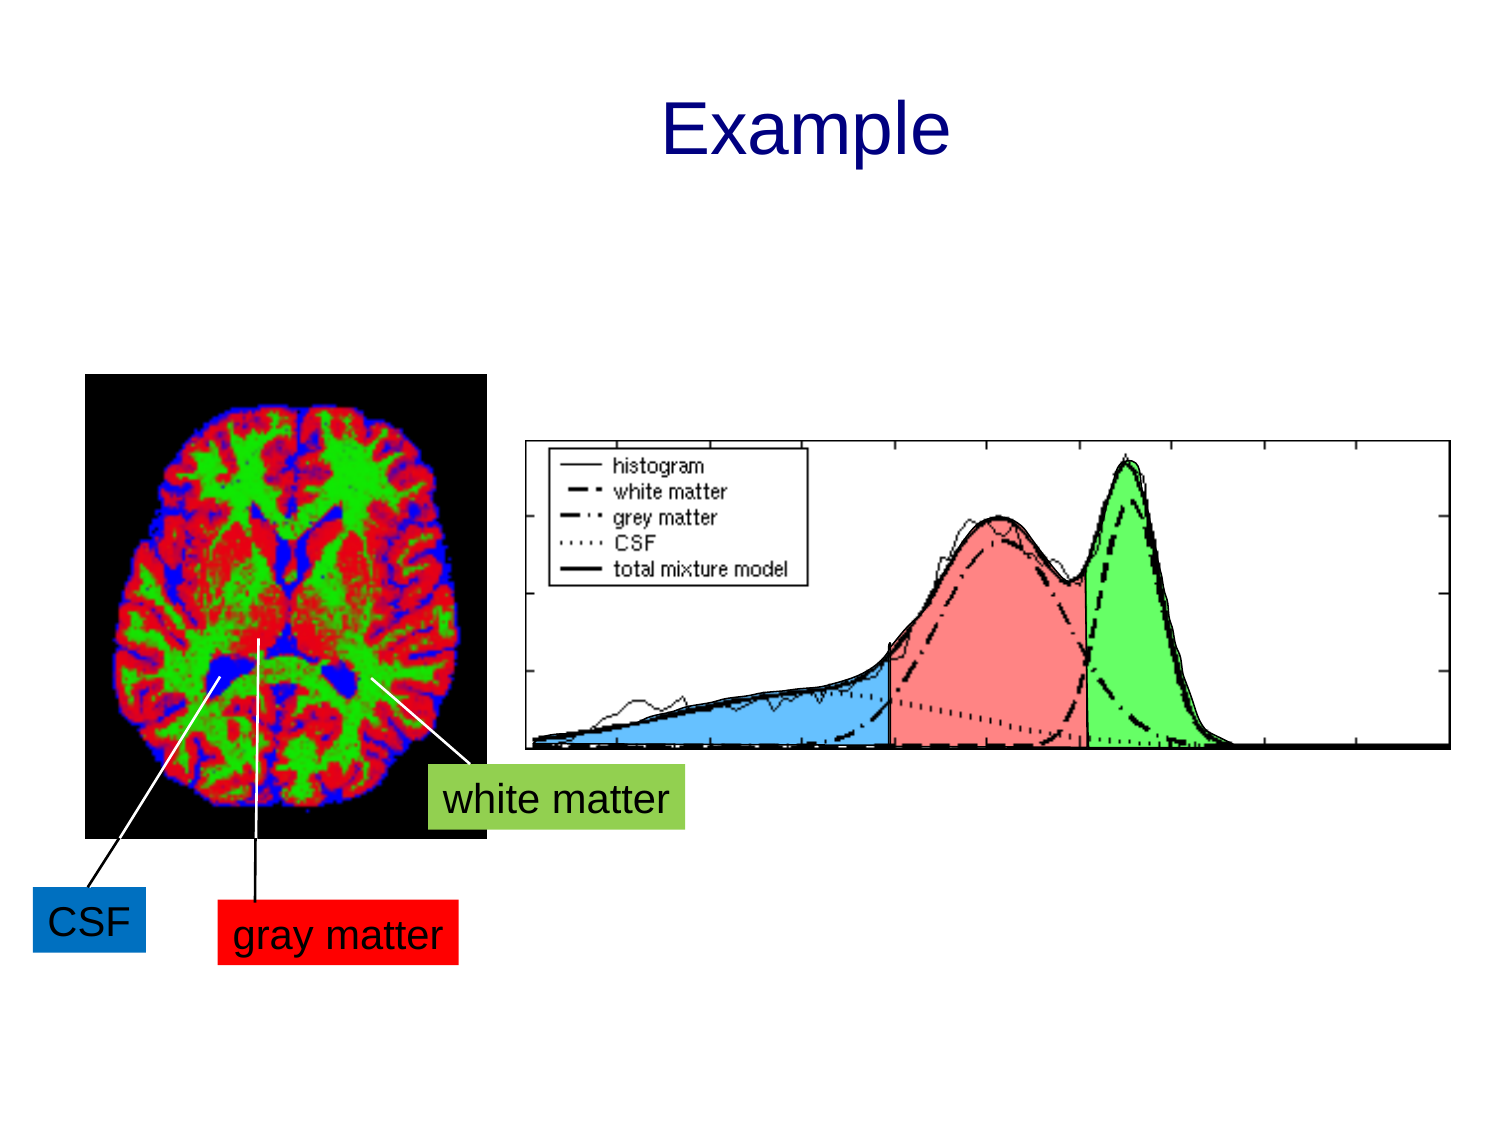

# Example
white matter
CSF
gray matter